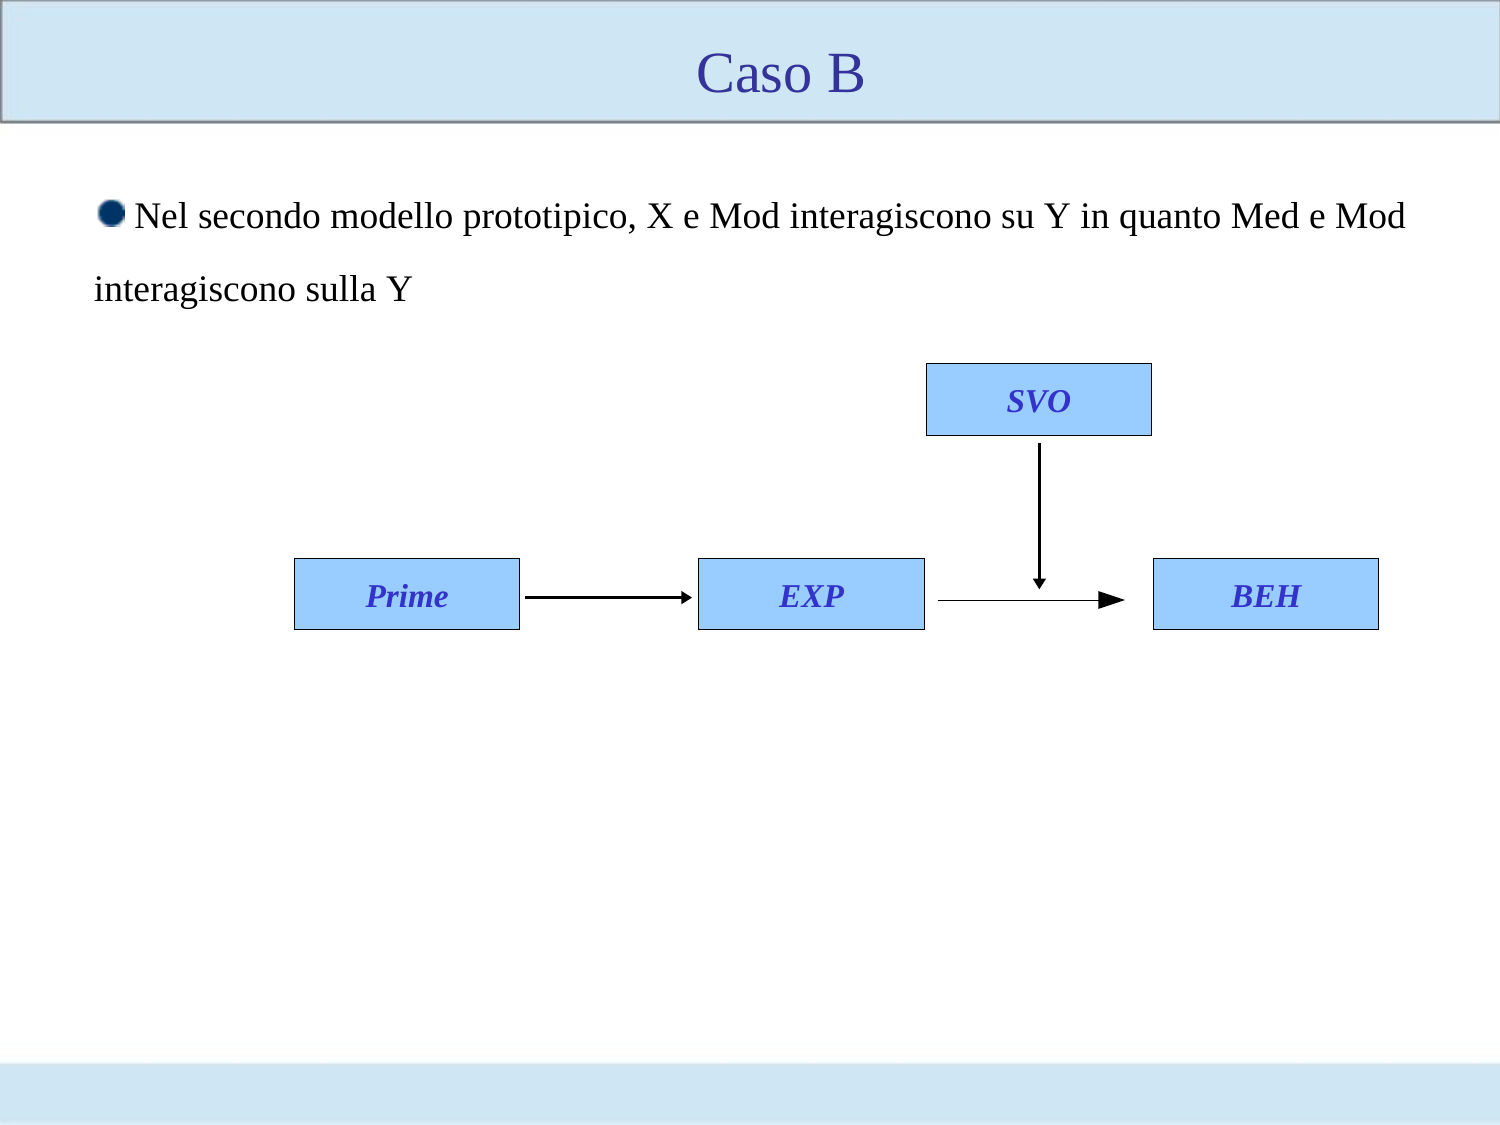

# Caso B
 Nel secondo modello prototipico, X e Mod interagiscono su Y in quanto Med e Mod interagiscono sulla Y
SVO
Prime
EXP
BEH